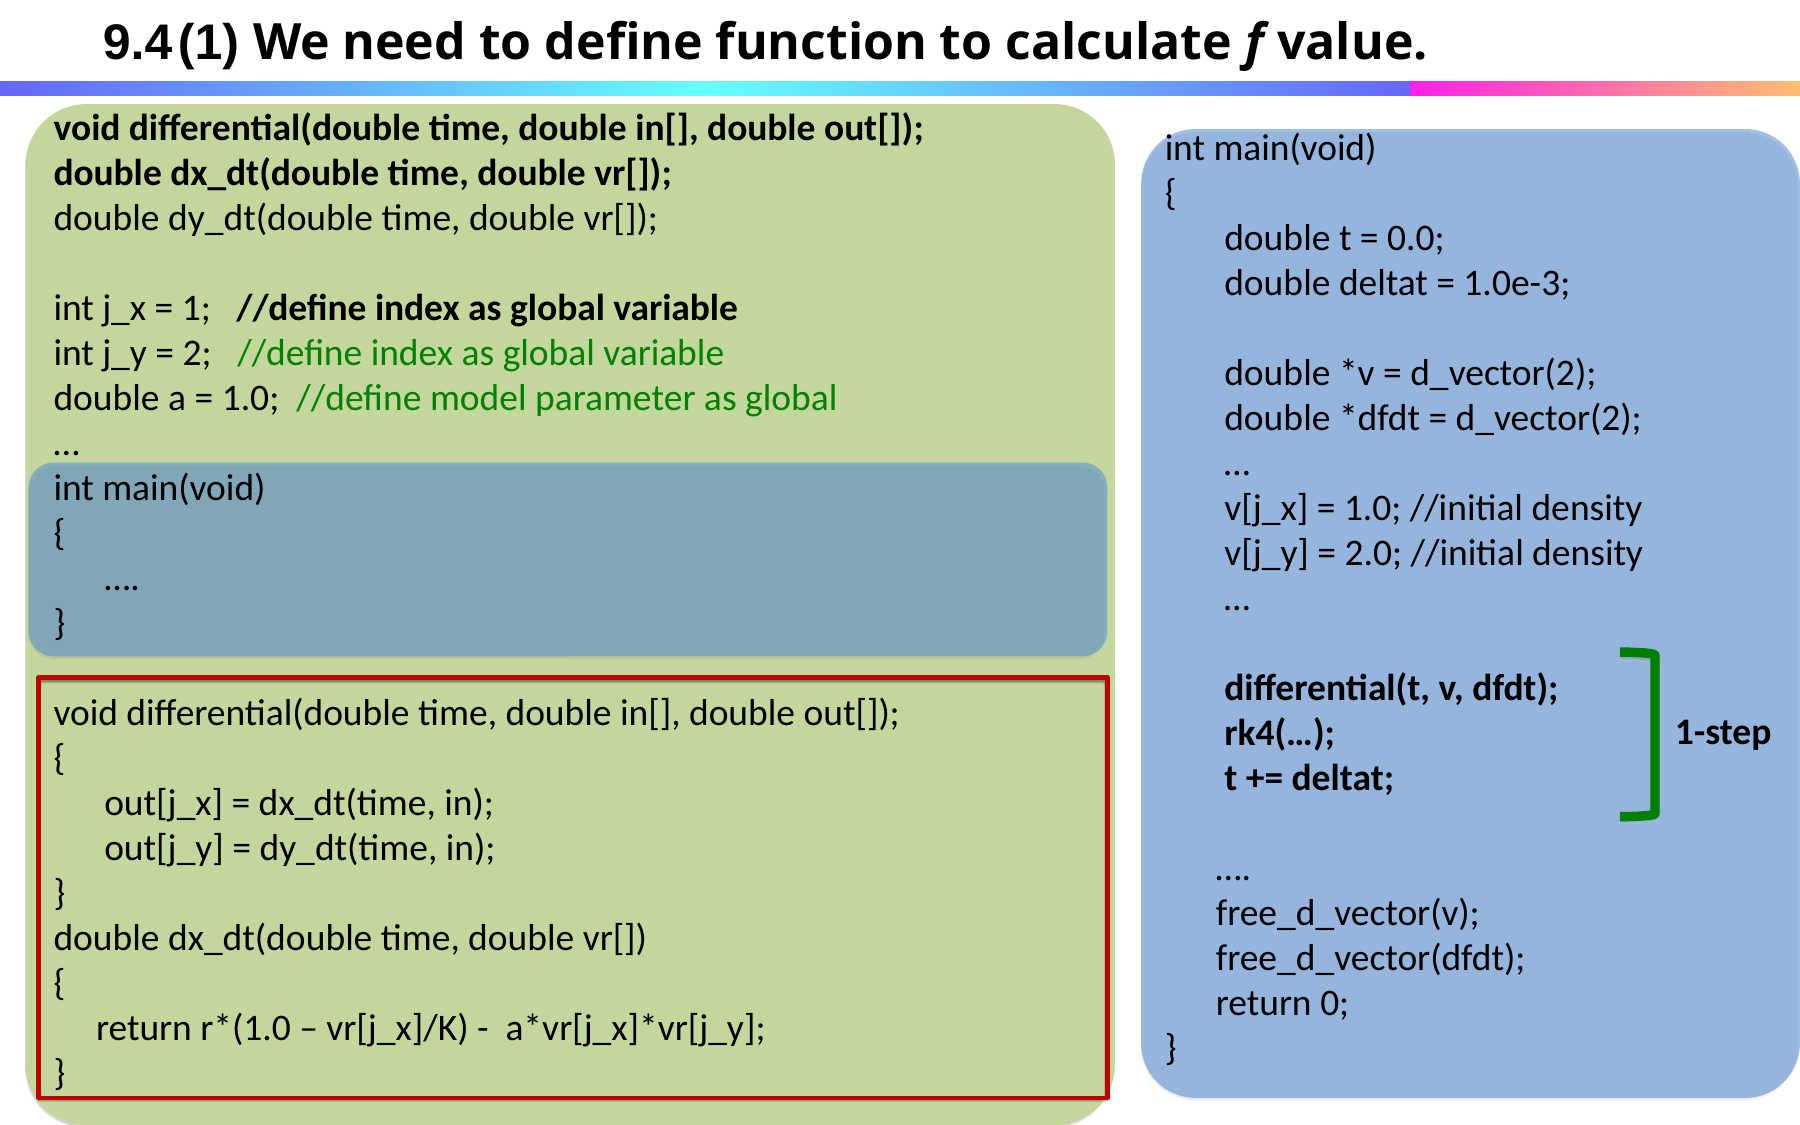

9.4	(1) We need to define function to calculate f value.
void differential(double time, double in[], double out[]);
double dx_dt(double time, double vr[]);
double dy_dt(double time, double vr[]);
int j_x = 1; //define index as global variable
int j_y = 2; //define index as global variable
double a = 1.0; //define model parameter as global
…
int main(void)
{
 ….
}
void differential(double time, double in[], double out[]);
{
 out[j_x] = dx_dt(time, in);
 out[j_y] = dy_dt(time, in);
}
double dx_dt(double time, double vr[])
{
 return r*(1.0 – vr[j_x]/K) - a*vr[j_x]*vr[j_y];
}
int main(void)
{
 double t = 0.0;
 double deltat = 1.0e-3;
 double *v = d_vector(2);
 double *dfdt = d_vector(2);
 …
 v[j_x] = 1.0; //initial density
 v[j_y] = 2.0; //initial density
 …
 differential(t, v, dfdt);
 rk4(…);
 t += deltat;
 ….
 free_d_vector(v);
 free_d_vector(dfdt);
 return 0;
}
1-step